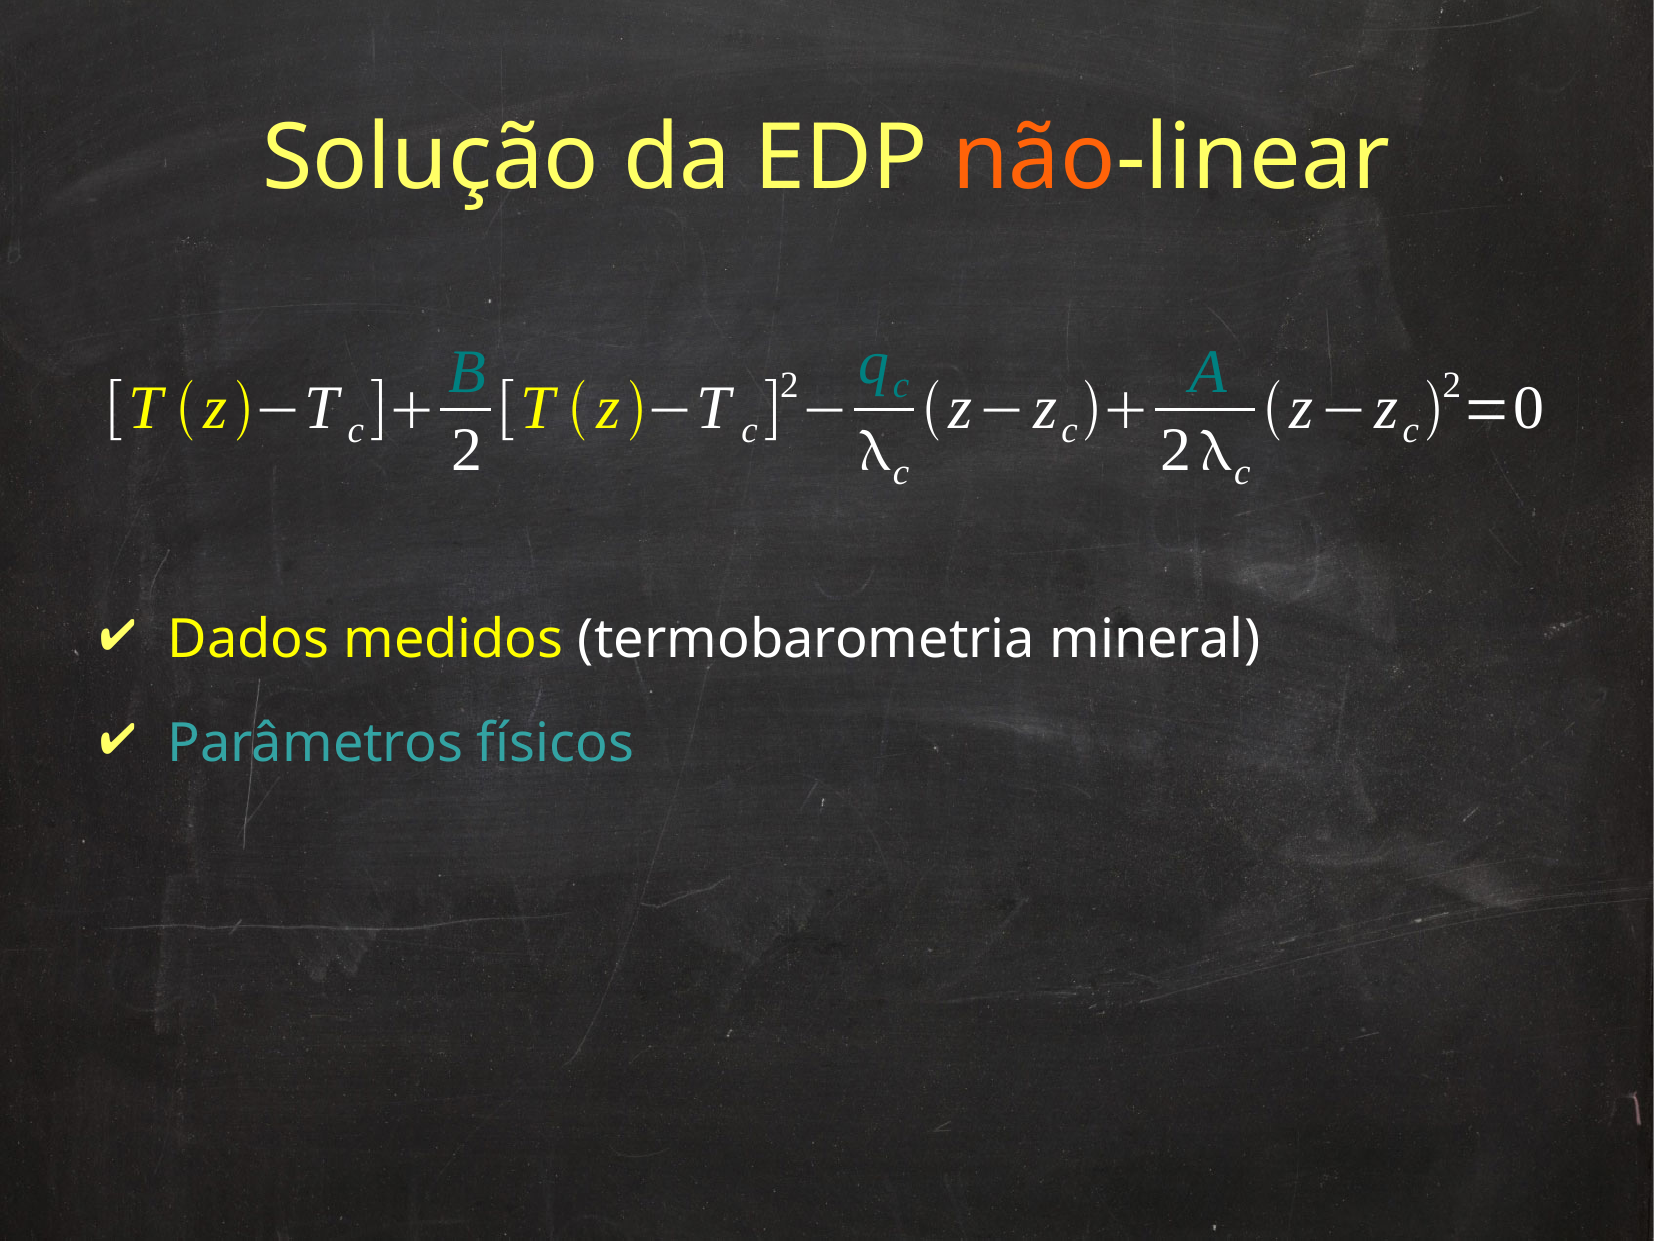

# Solução da EDP não-linear
 Dados medidos (termobarometria mineral)
 Parâmetros físicos